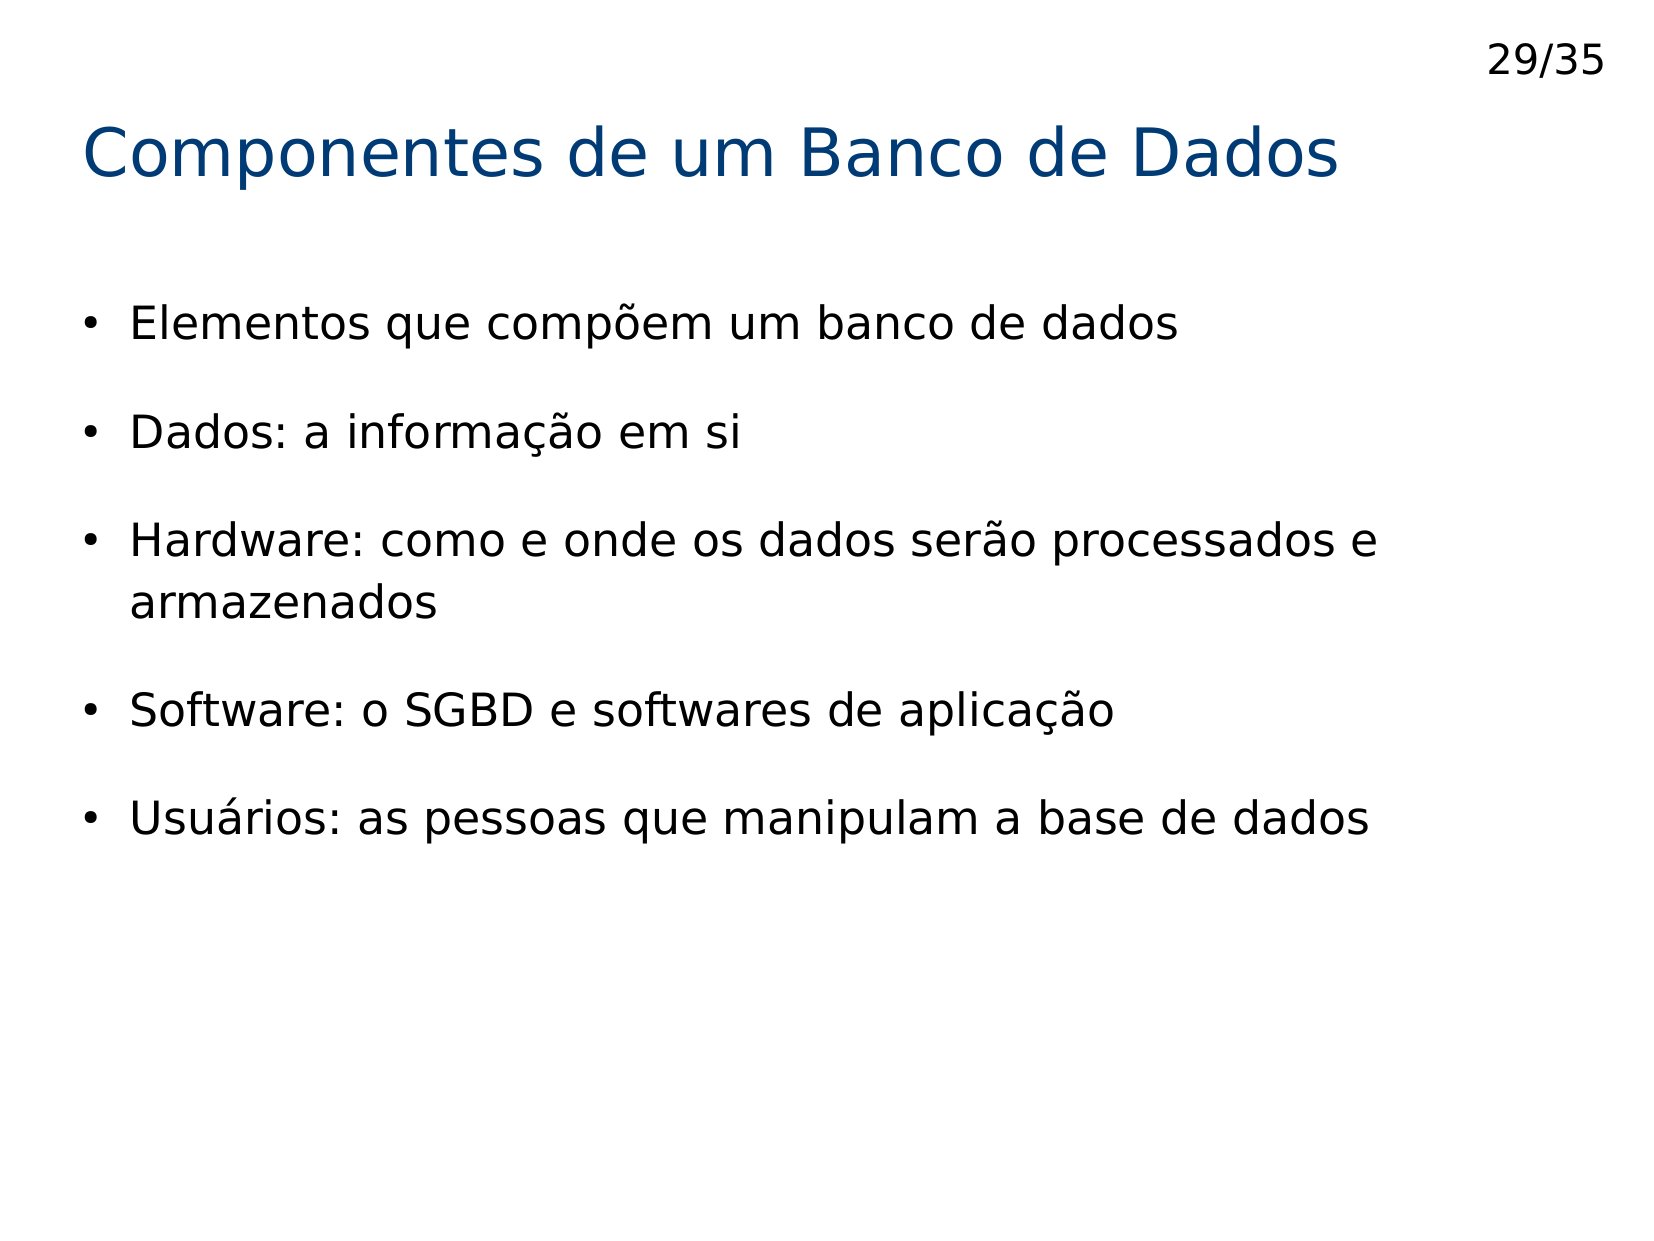

29
# Componentes de um Banco de Dados
Elementos que compõem um banco de dados
Dados: a informação em si
Hardware: como e onde os dados serão processados e armazenados
Software: o SGBD e softwares de aplicação
Usuários: as pessoas que manipulam a base de dados